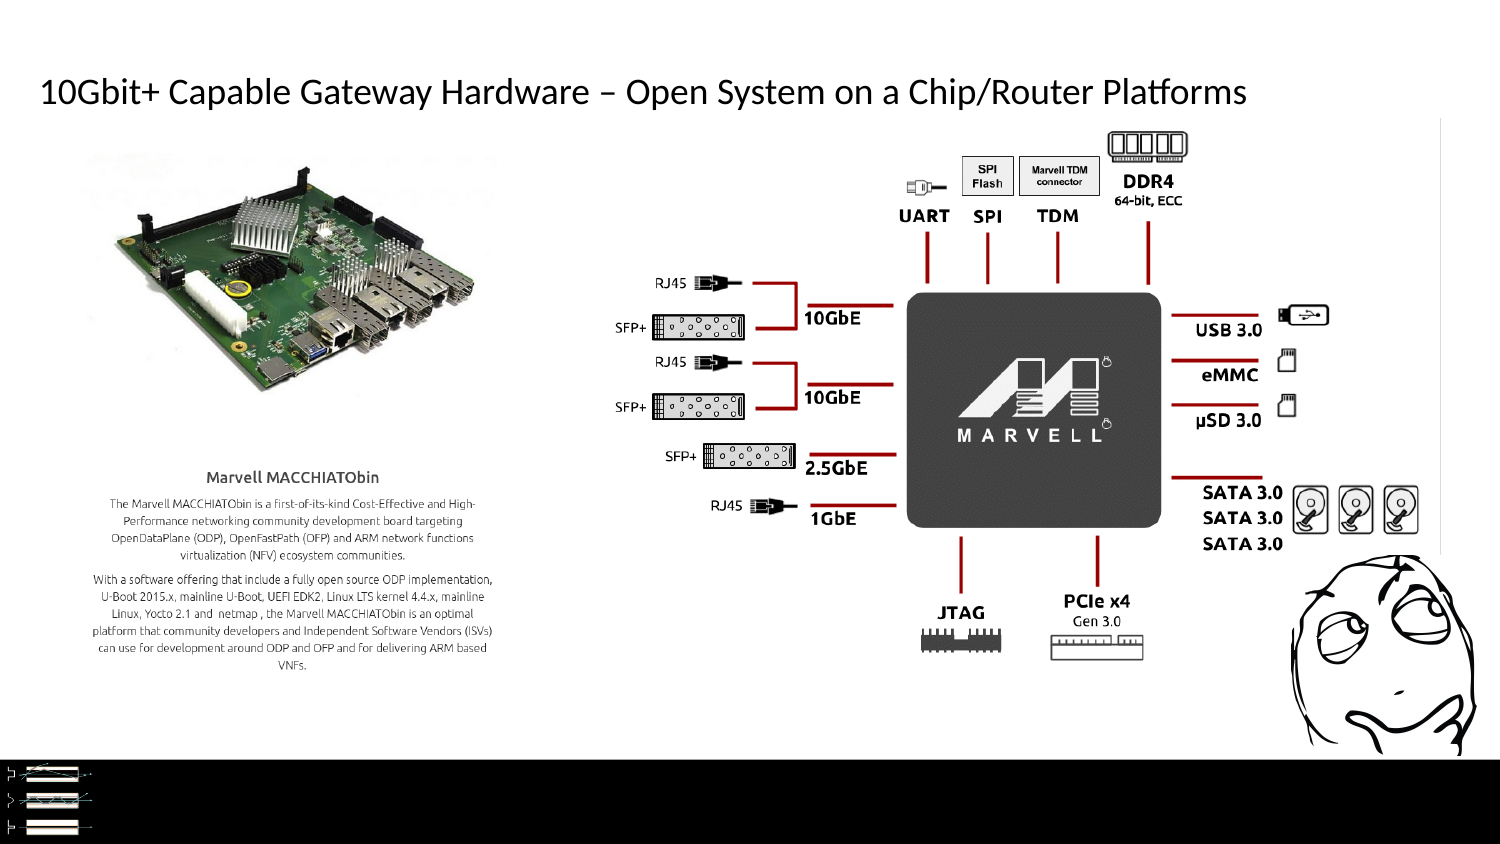

# 10Gbit+ Capable Gateway Hardware – Open System on a Chip/Router Platforms